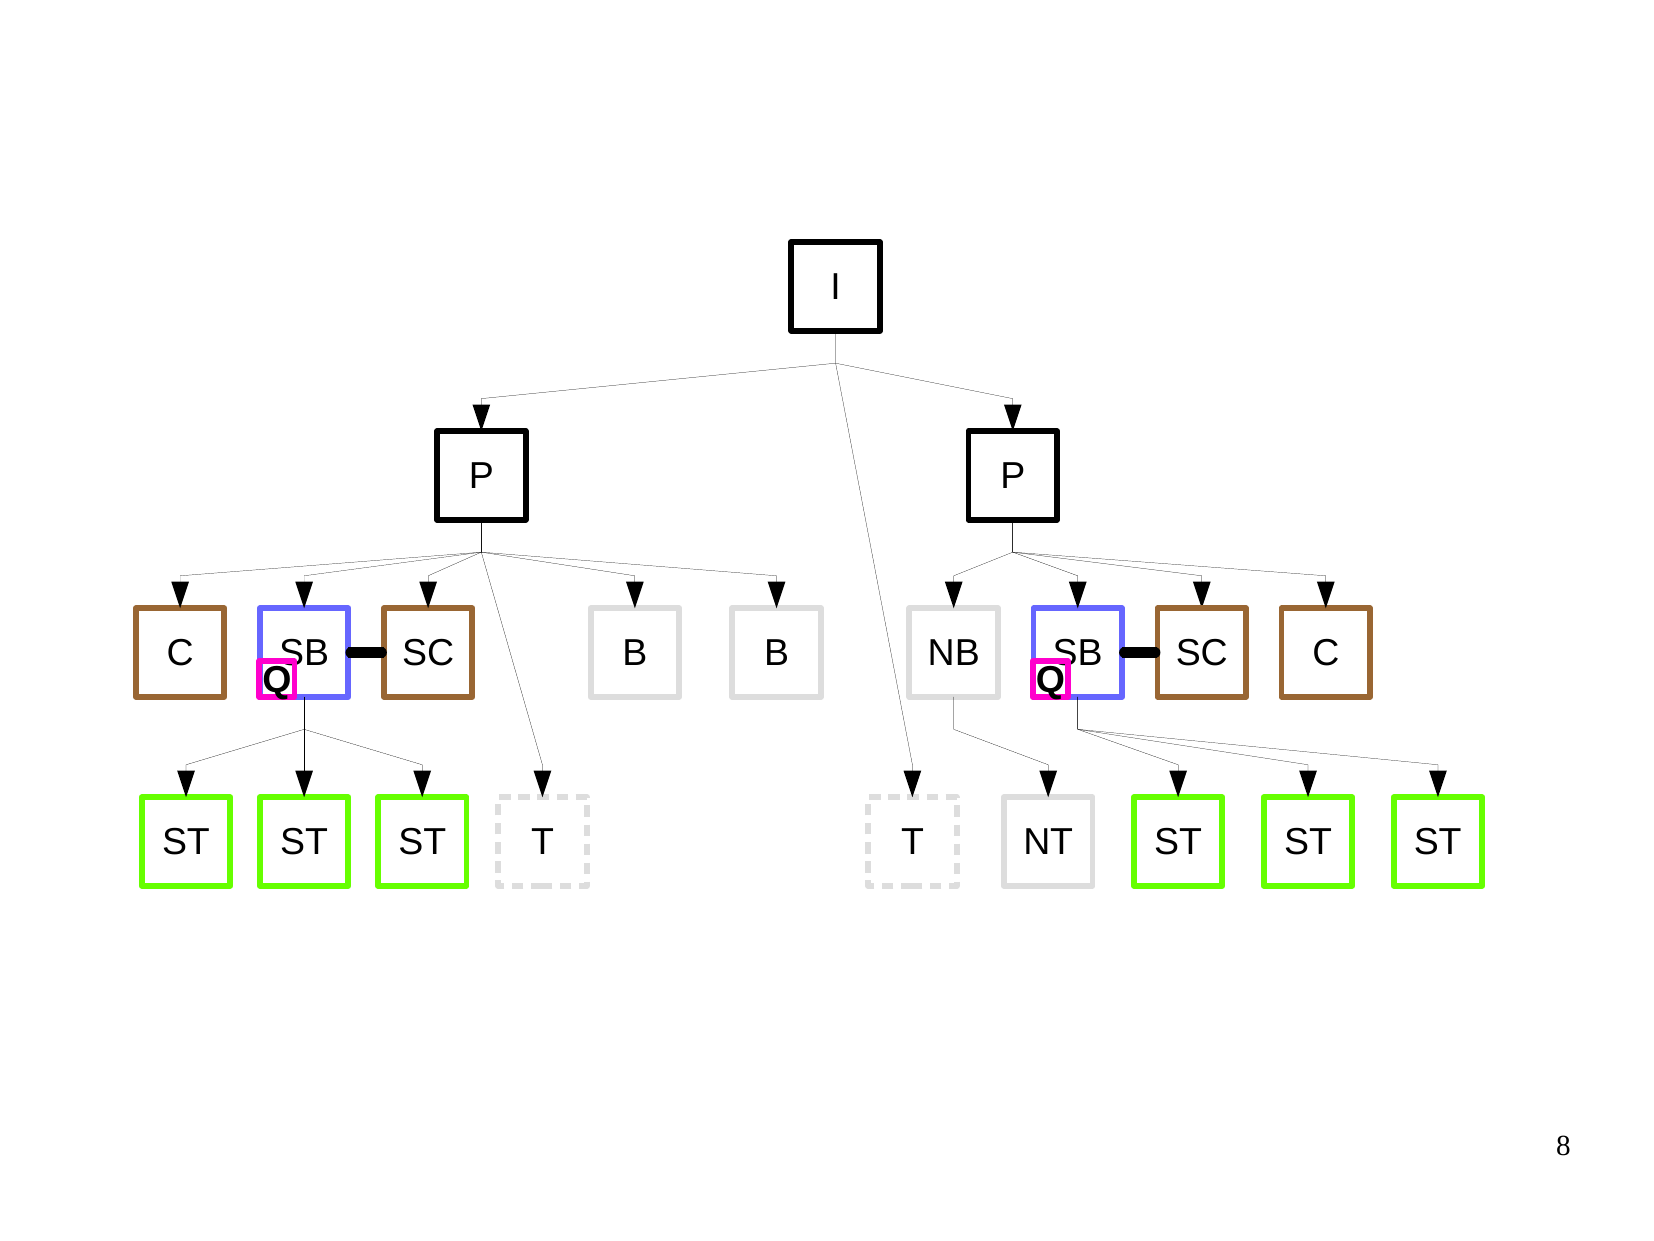

I
P
P
C
SB
SC
B
B
NB
SB
SC
C
Q
Q
ST
ST
ST
T
T
NT
ST
ST
ST
8